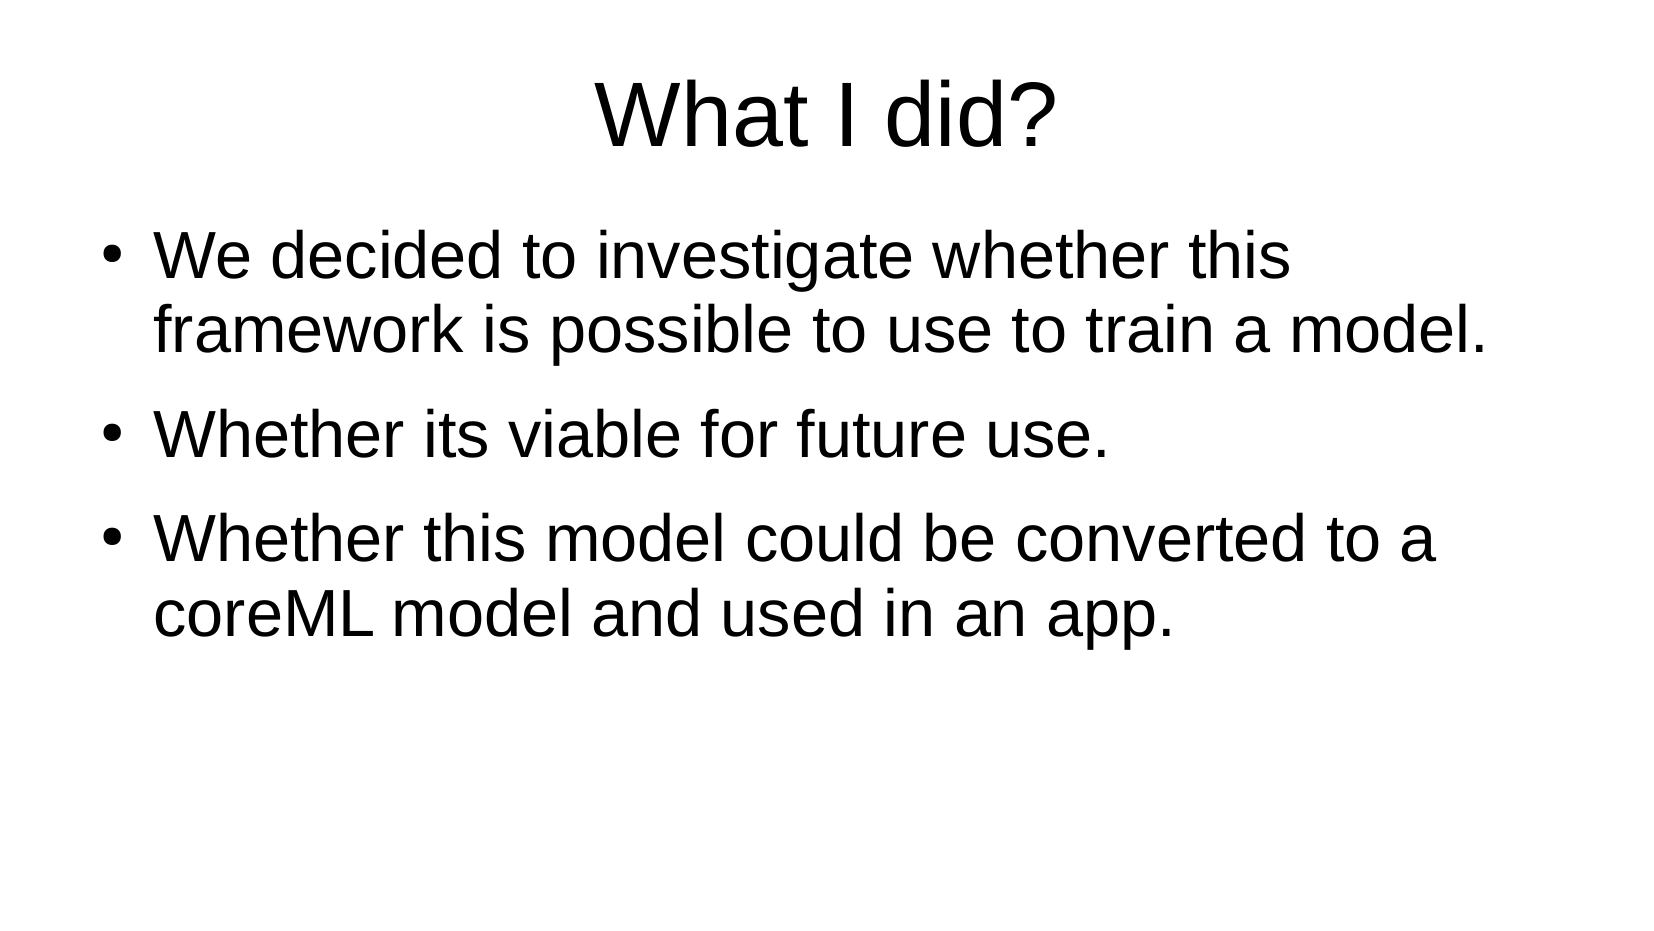

# What I did?
We decided to investigate whether this framework is possible to use to train a model.
Whether its viable for future use.
Whether this model could be converted to a coreML model and used in an app.